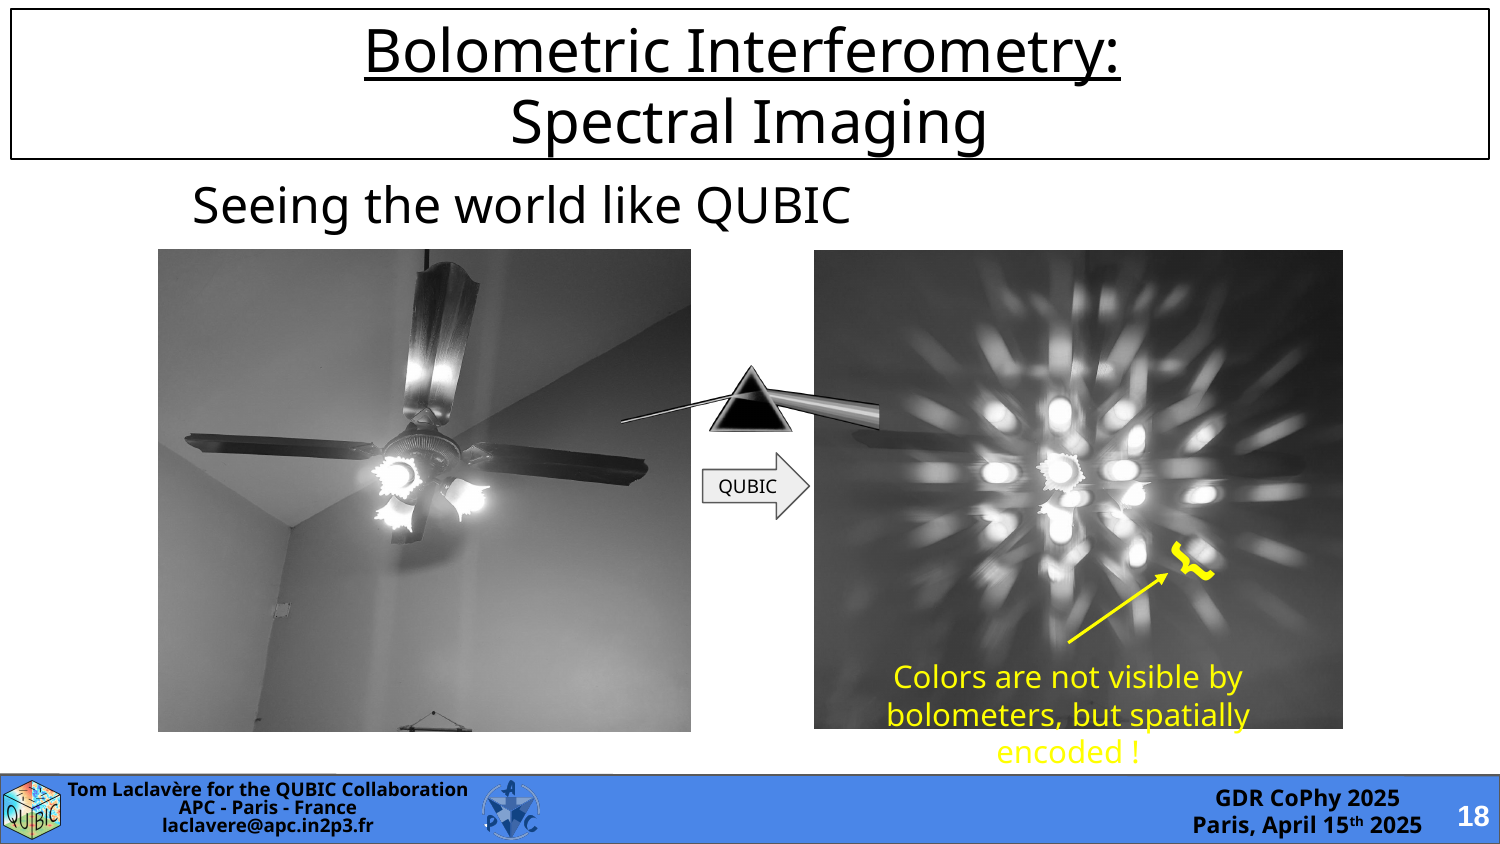

# Bolometric Interferometry: Spectral Imaging
Seeing the world like QUBIC
QUBIC
}
Colors are not visible by bolometers, but spatially encoded !